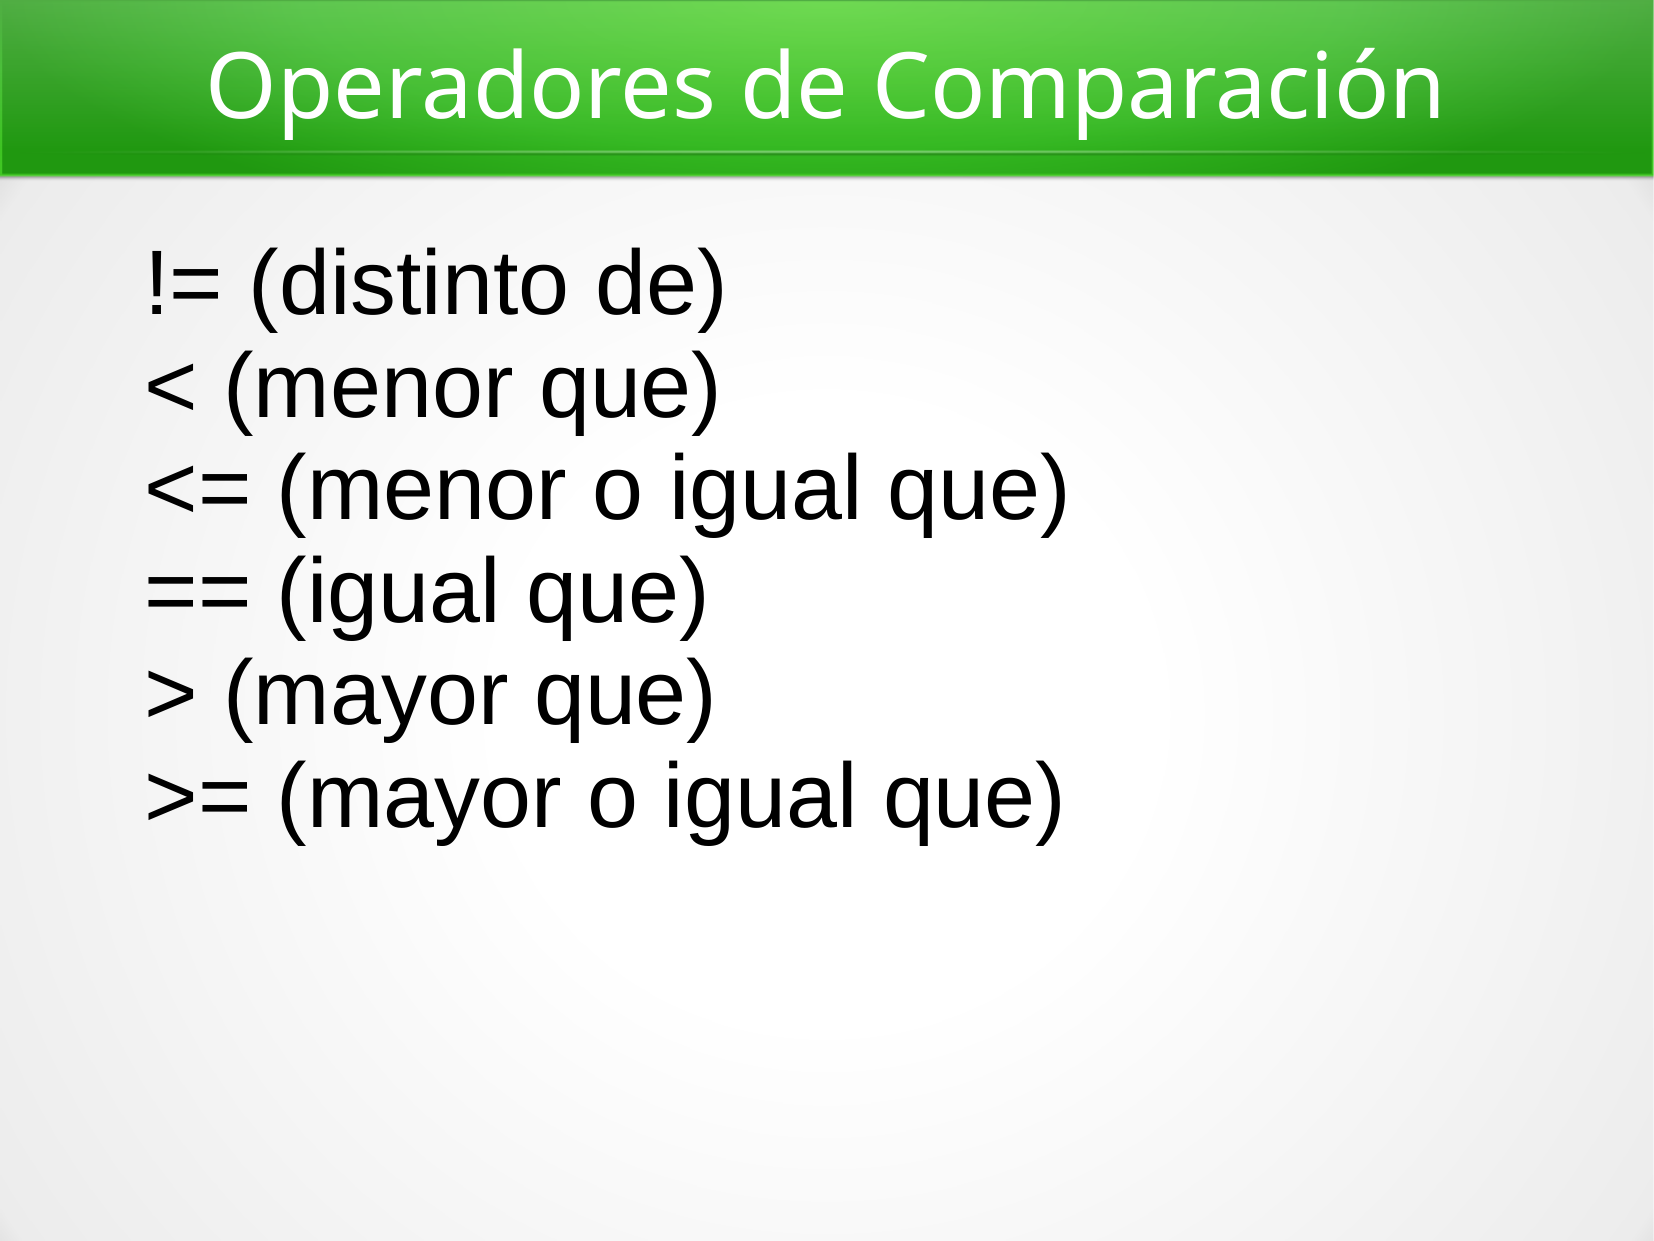

# Operadores de Comparación
!= (distinto de)
< (menor que)
<= (menor o igual que)
== (igual que)
> (mayor que)
>= (mayor o igual que)